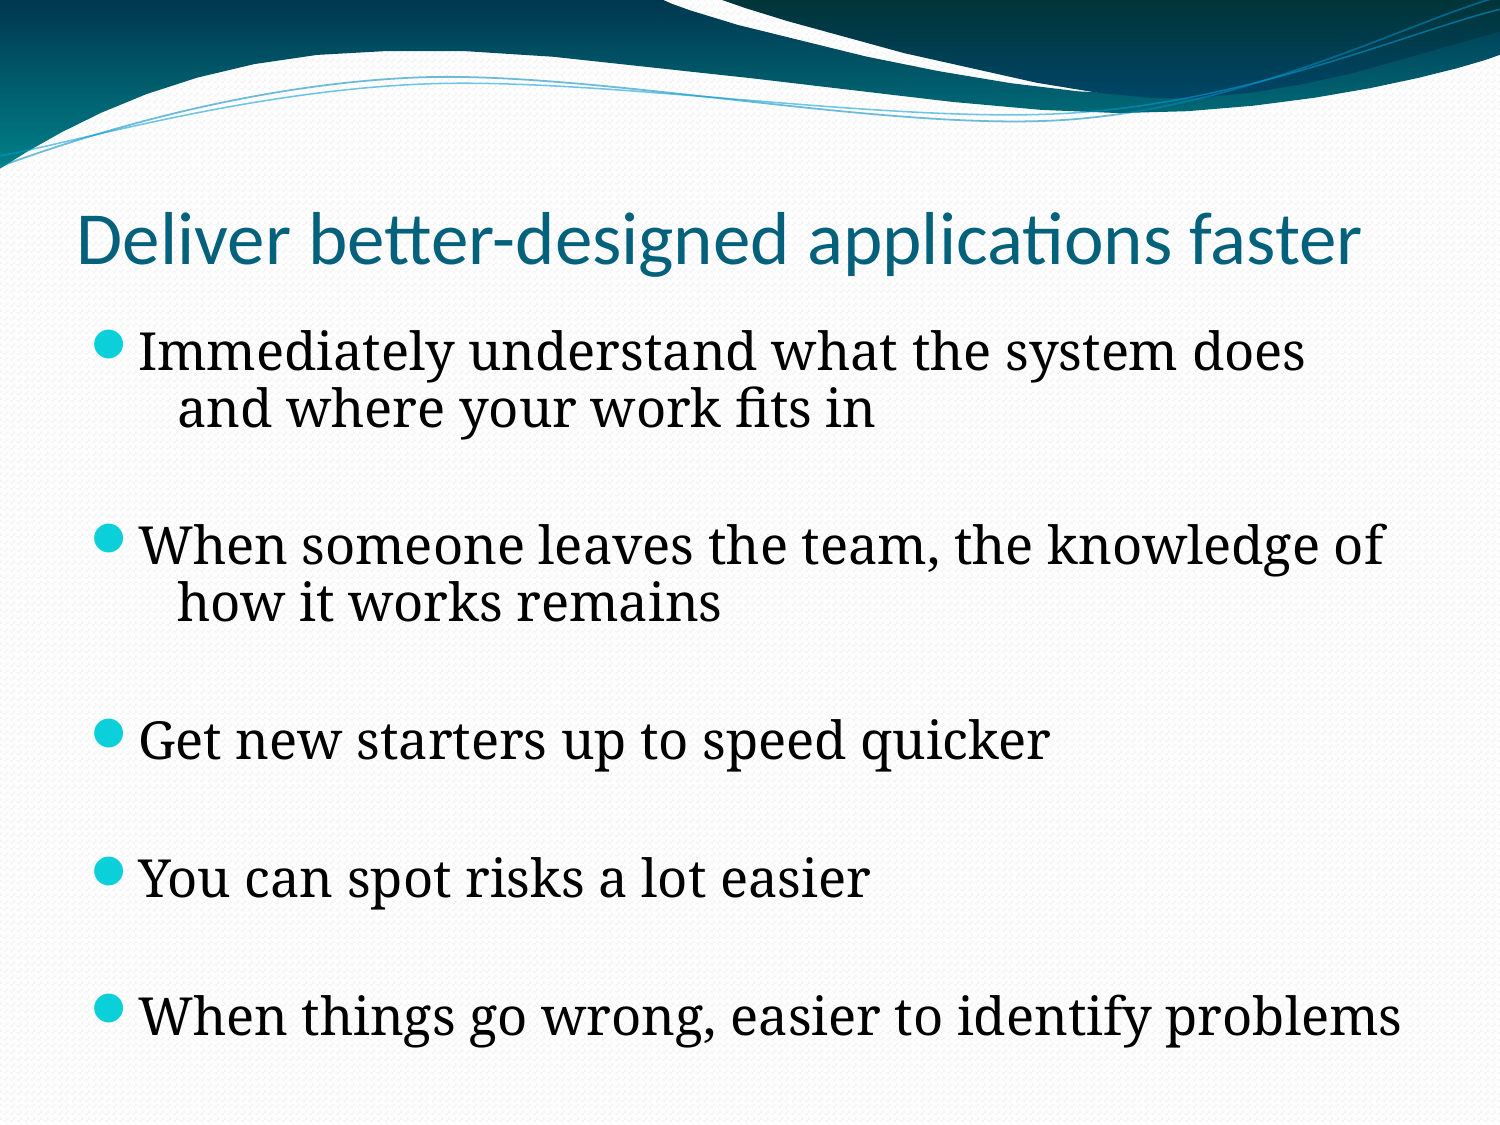

# Deliver better-designed applications faster
Immediately understand what the system does and where your work fits in
When someone leaves the team, the knowledge of how it works remains
Get new starters up to speed quicker
You can spot risks a lot easier
When things go wrong, easier to identify problems